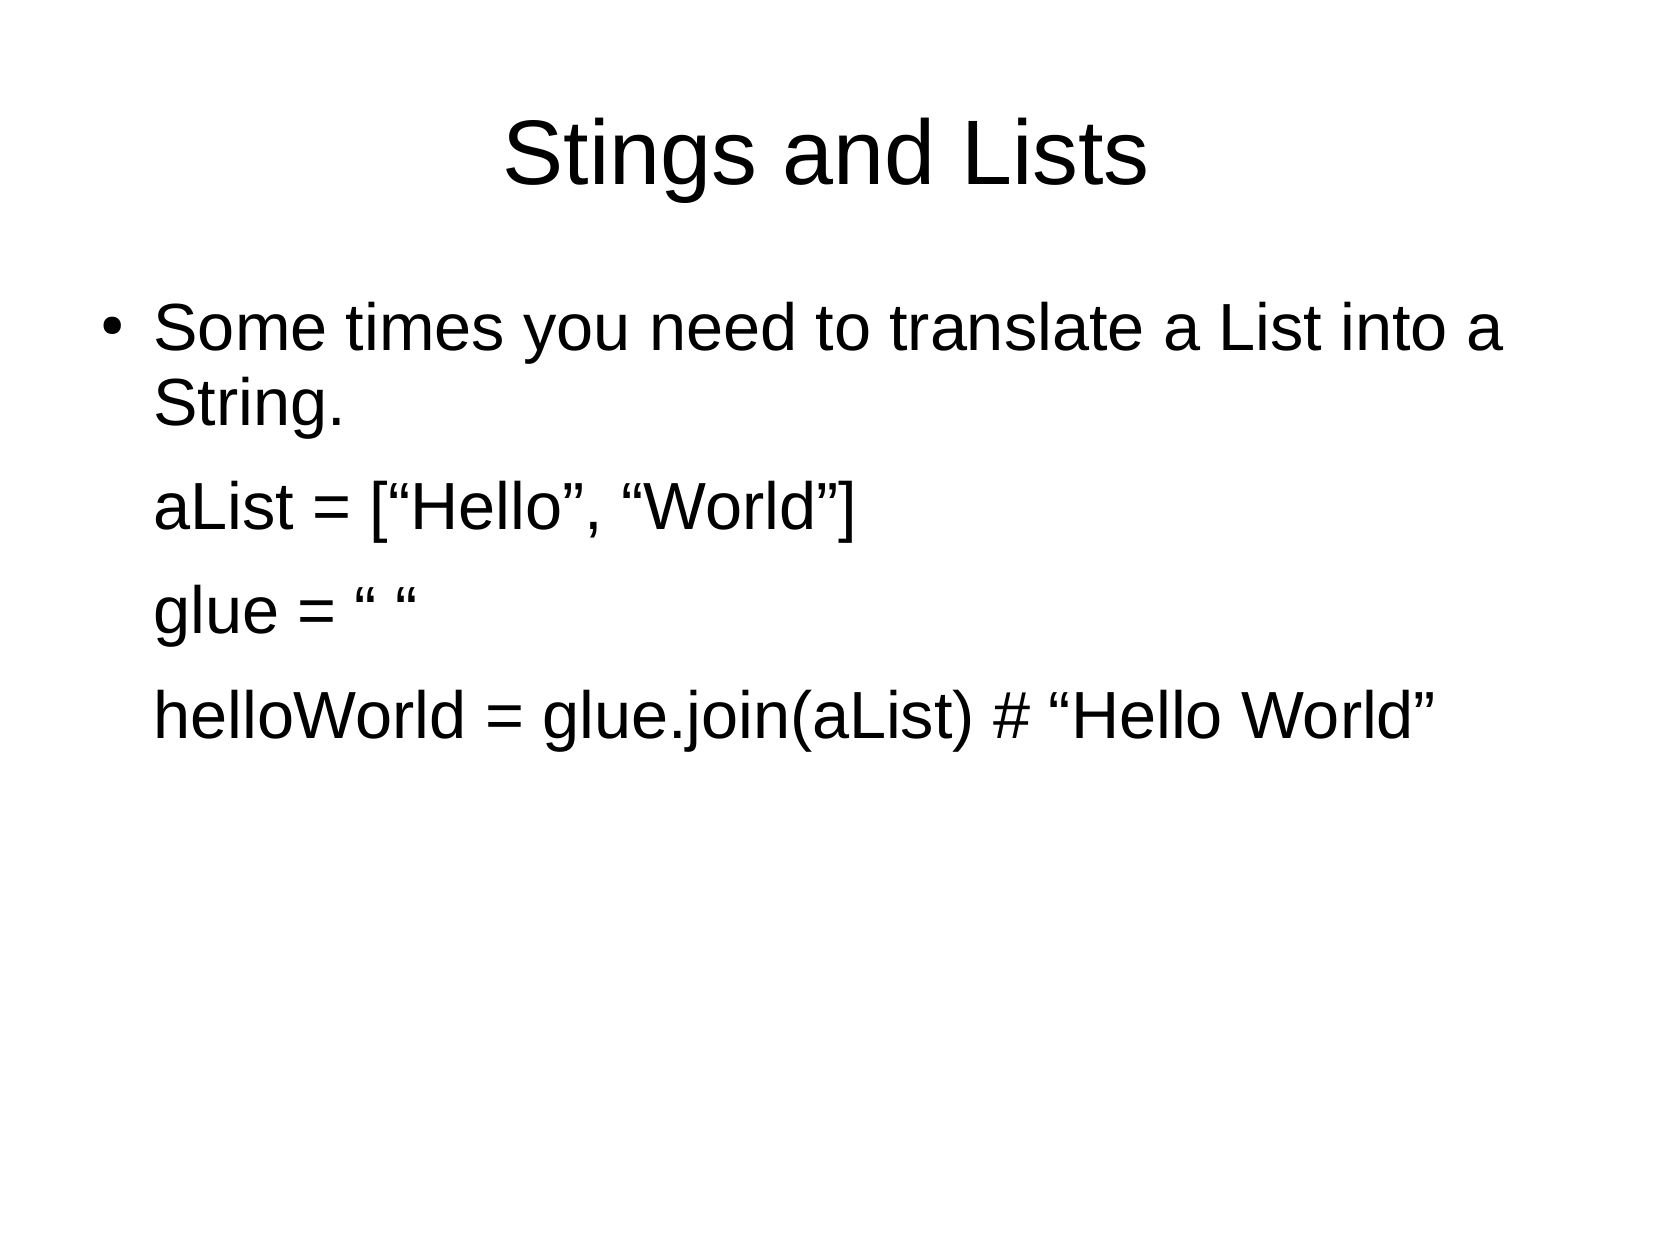

# Stings and Lists
Some times you need to translate a List into a String.
aList = [“Hello”, “World”]
glue = “ “
helloWorld = glue.join(aList) # “Hello World”